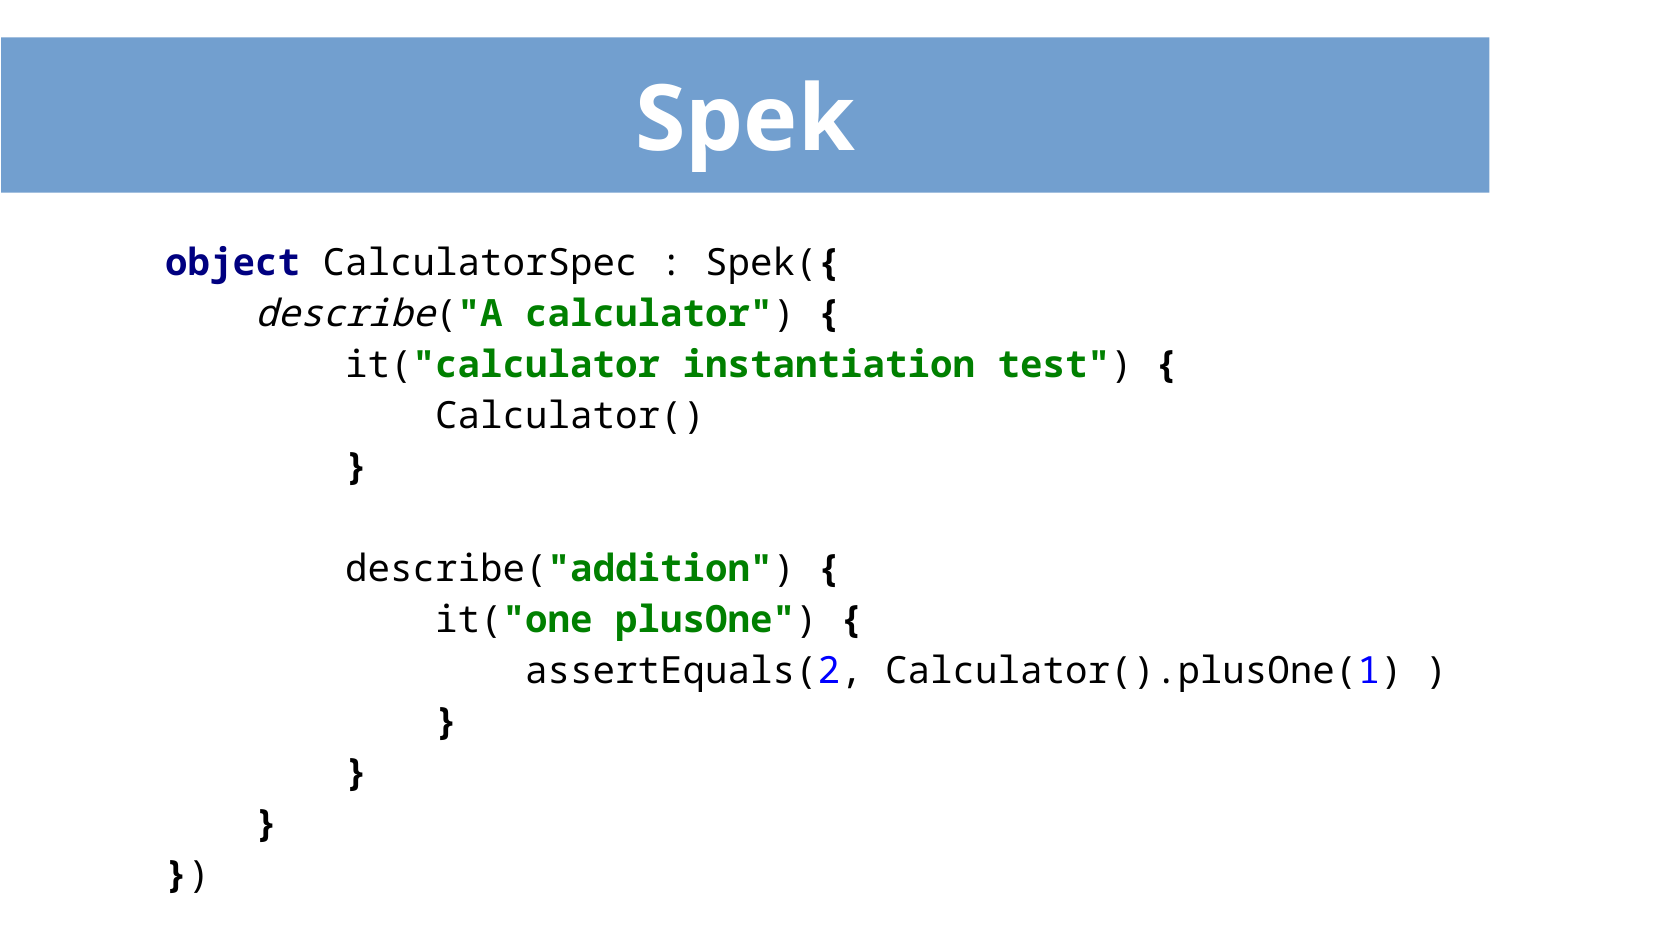

Spek
# object CalculatorSpec : Spek({ describe("A calculator") { it("calculator instantiation test") { Calculator() } describe("addition") { it("one plusOne") { assertEquals(2, Calculator().plusOne(1) ) } } } })